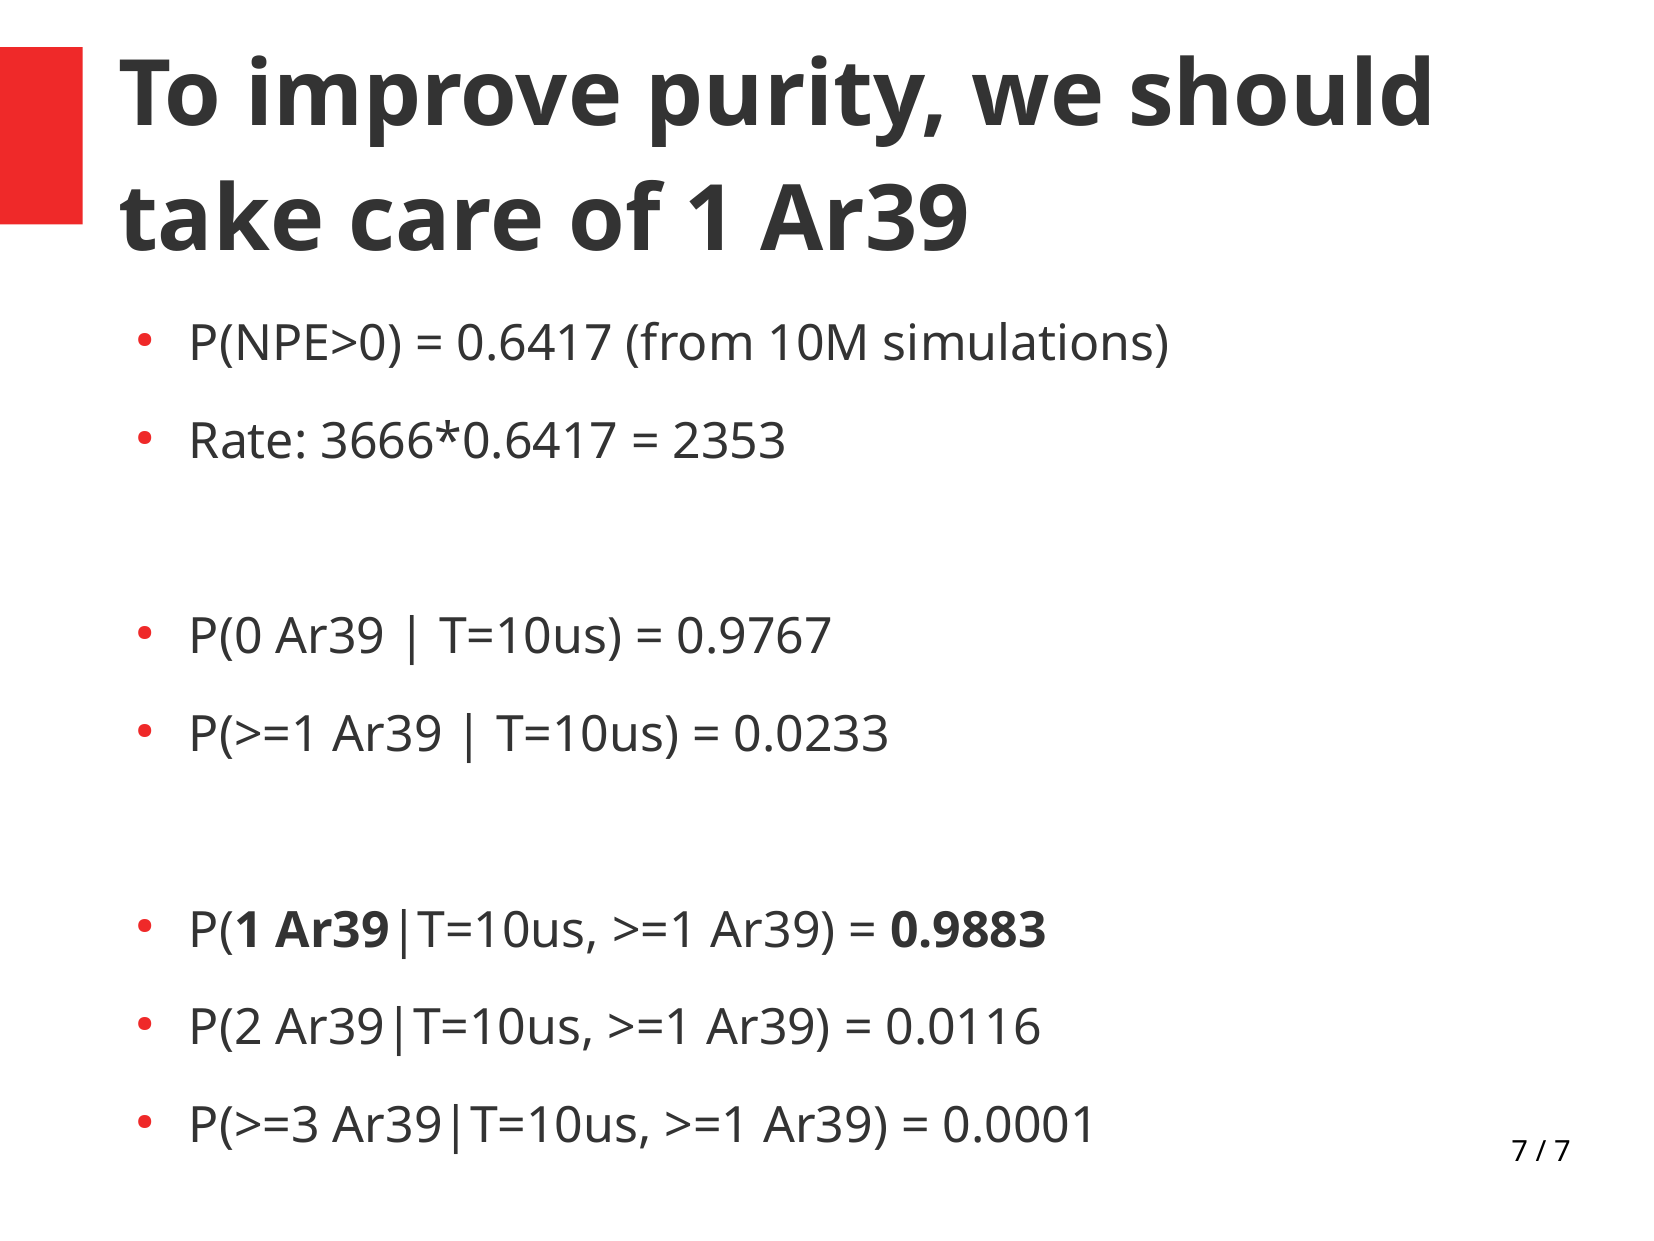

# To improve purity, we should take care of 1 Ar39
P(NPE>0) = 0.6417 (from 10M simulations)
Rate: 3666*0.6417 = 2353
P(0 Ar39 | T=10us) = 0.9767
P(>=1 Ar39 | T=10us) = 0.0233
P(1 Ar39|T=10us, >=1 Ar39) = 0.9883
P(2 Ar39|T=10us, >=1 Ar39) = 0.0116
P(>=3 Ar39|T=10us, >=1 Ar39) = 0.0001
7